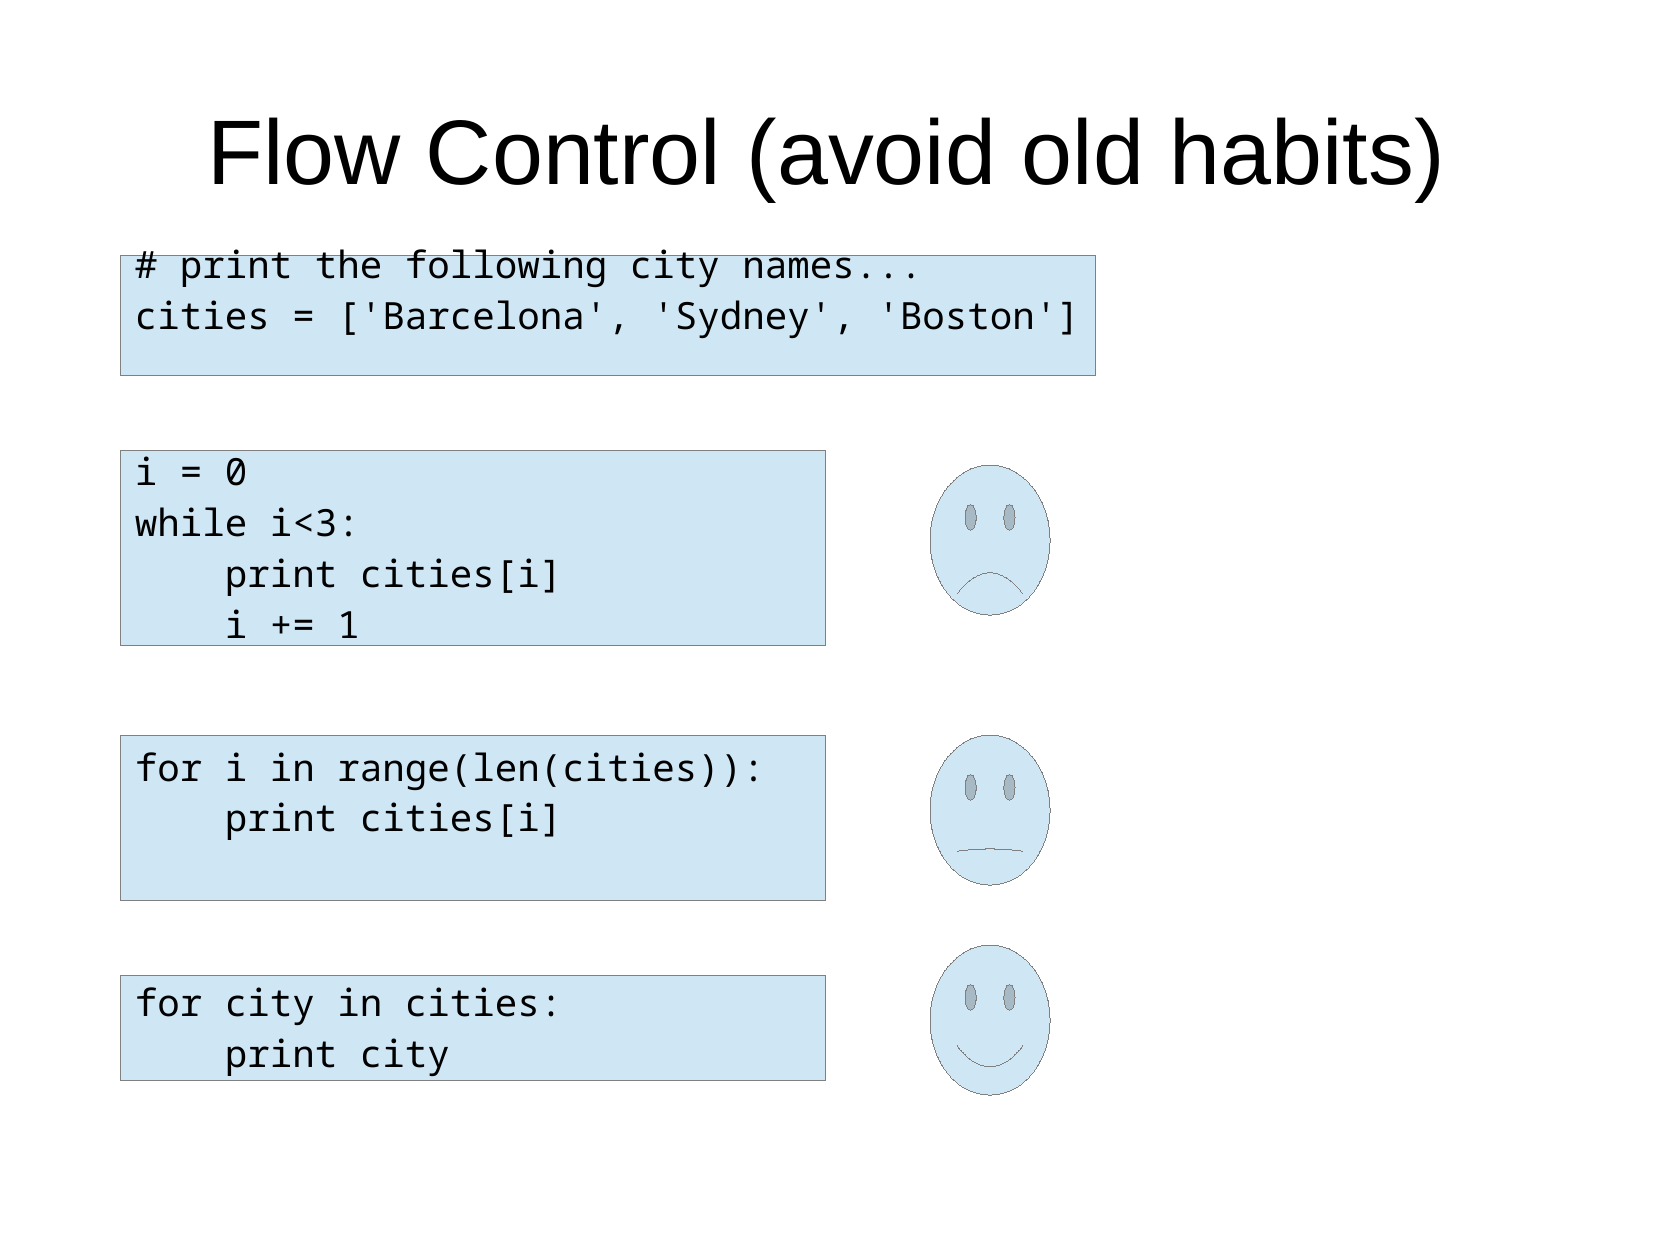

# Flow Control (avoid old habits)
# print the following city names...
cities = ['Barcelona', 'Sydney', 'Boston']
i = 0
while i<3:
 print cities[i]
 i += 1
for i in range(len(cities)):
 print cities[i]
for city in cities:
 print city